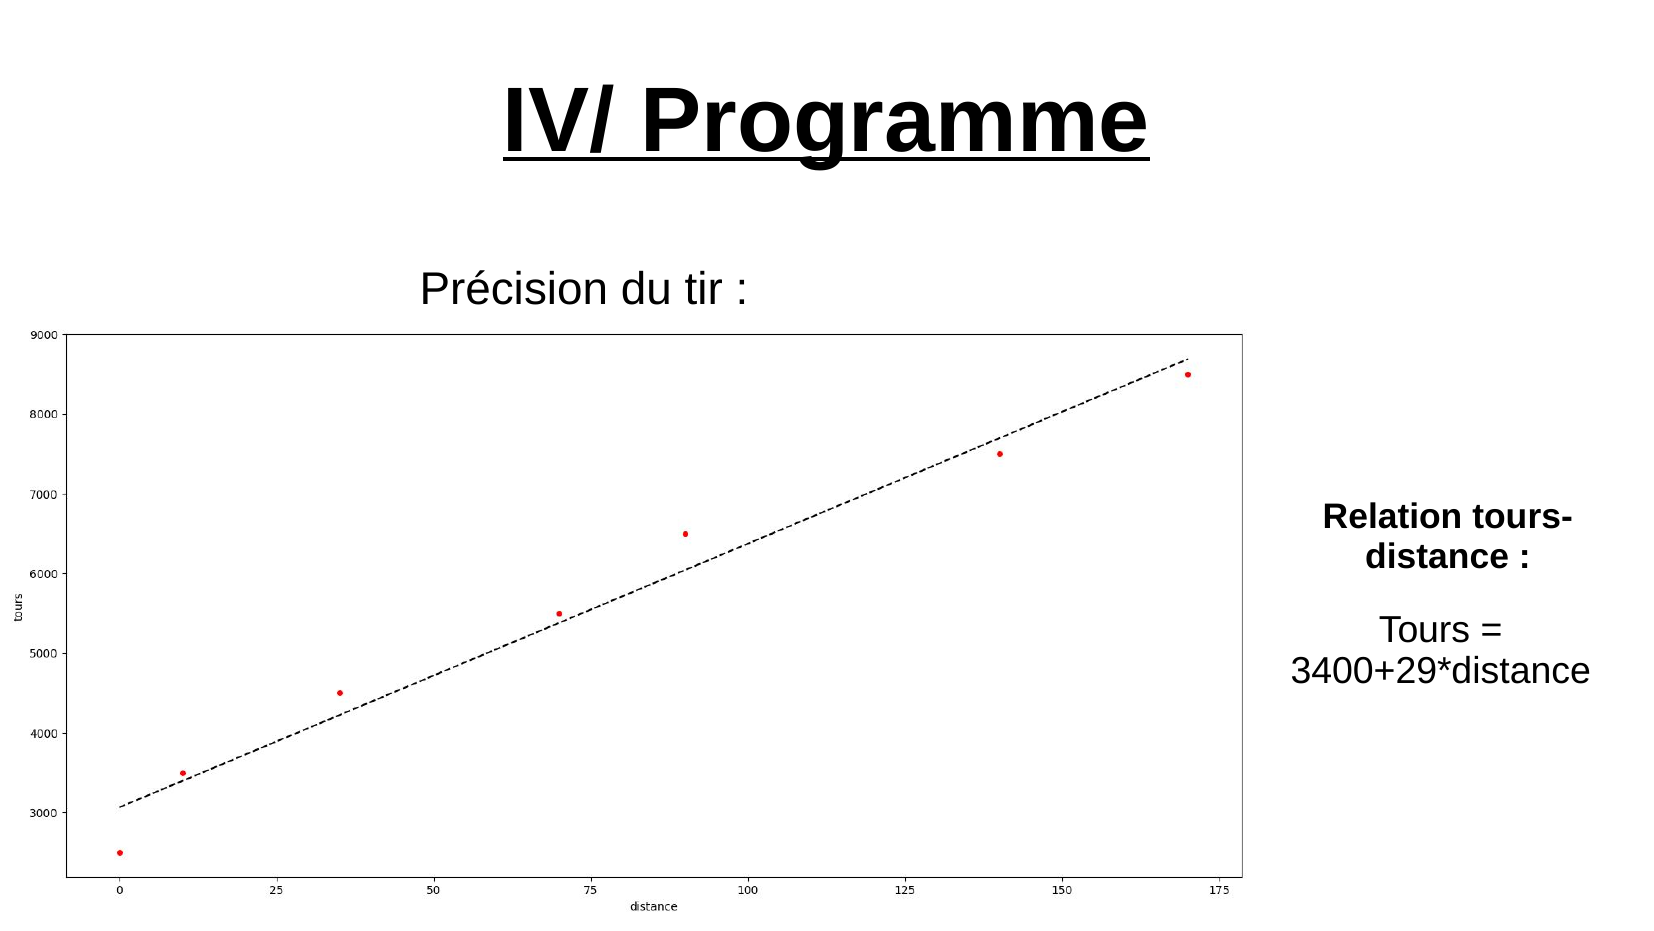

# IV/ Programme
Précision du tir :
Relation tours-distance :
Tours = 3400+29*distance